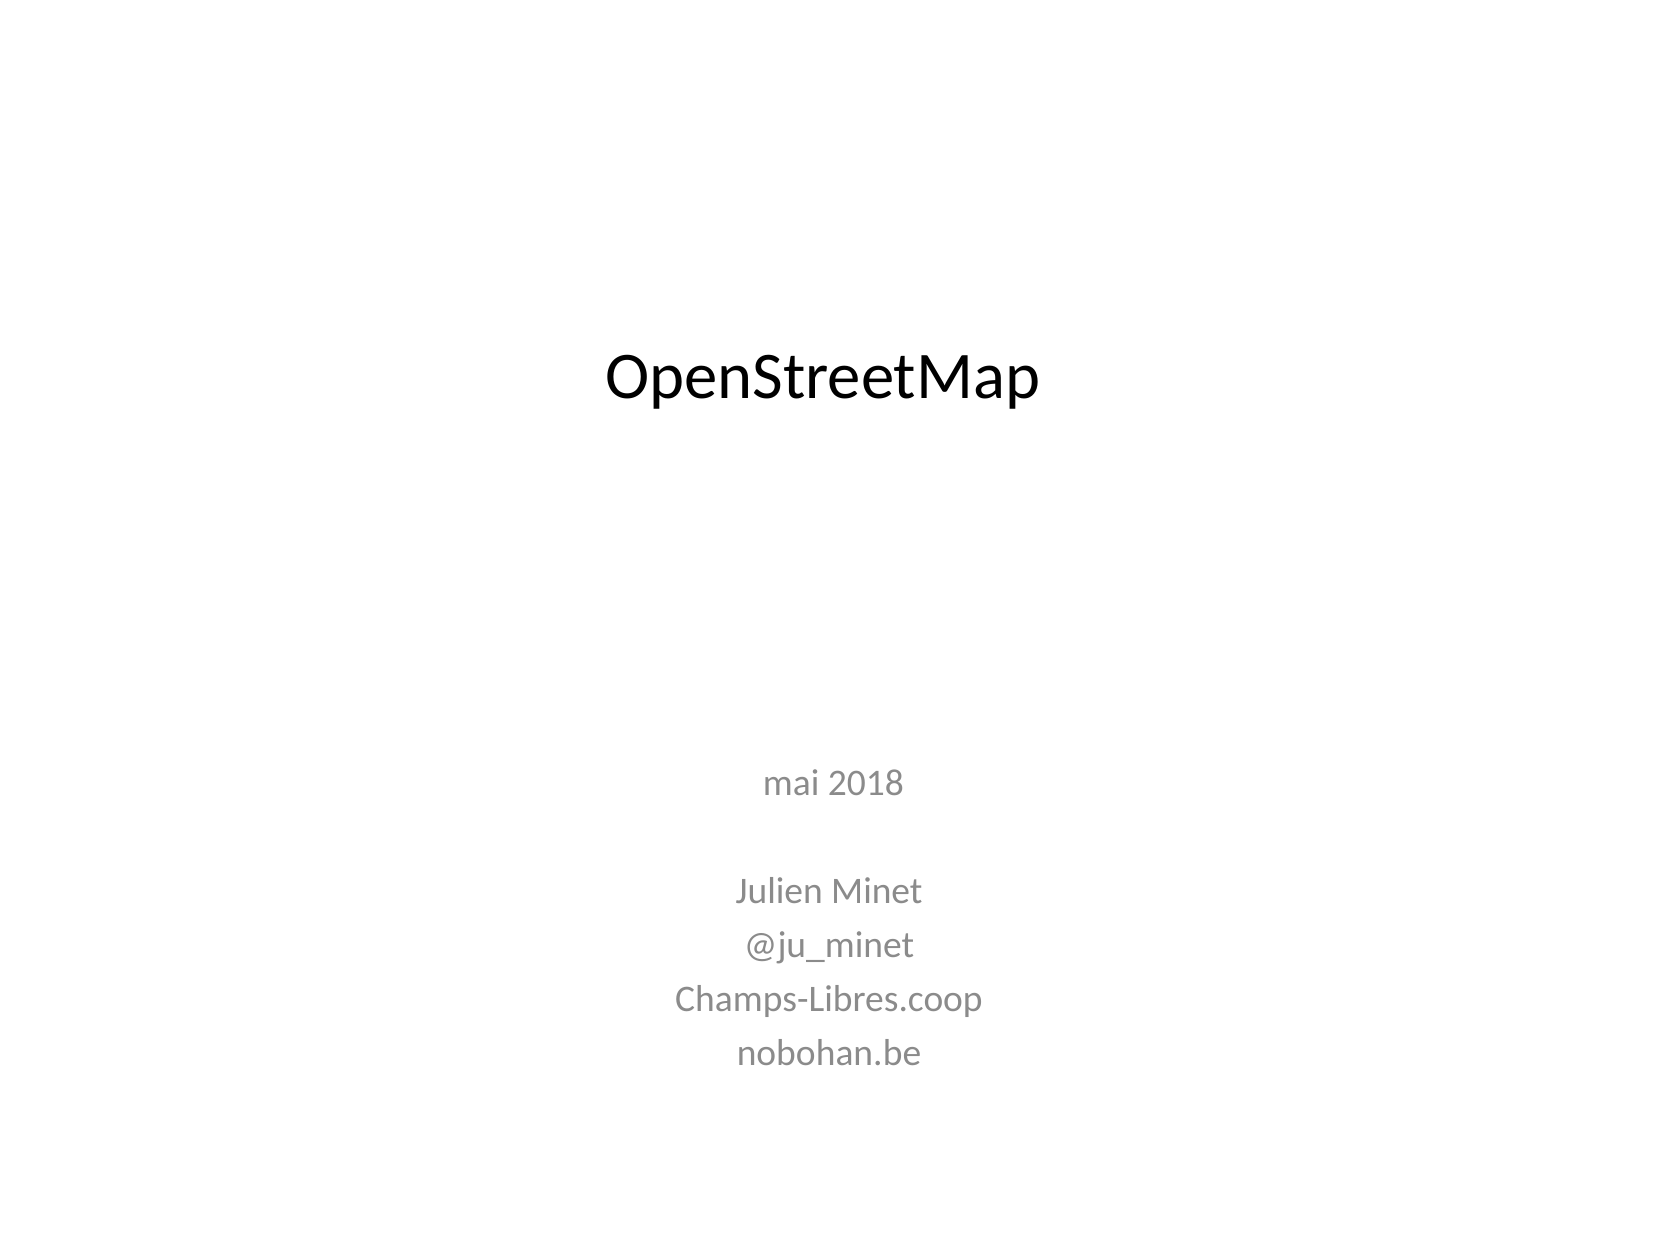

# OpenStreetMap
 mai 2018
Julien Minet
@ju_minet
Champs-Libres.coop
nobohan.be